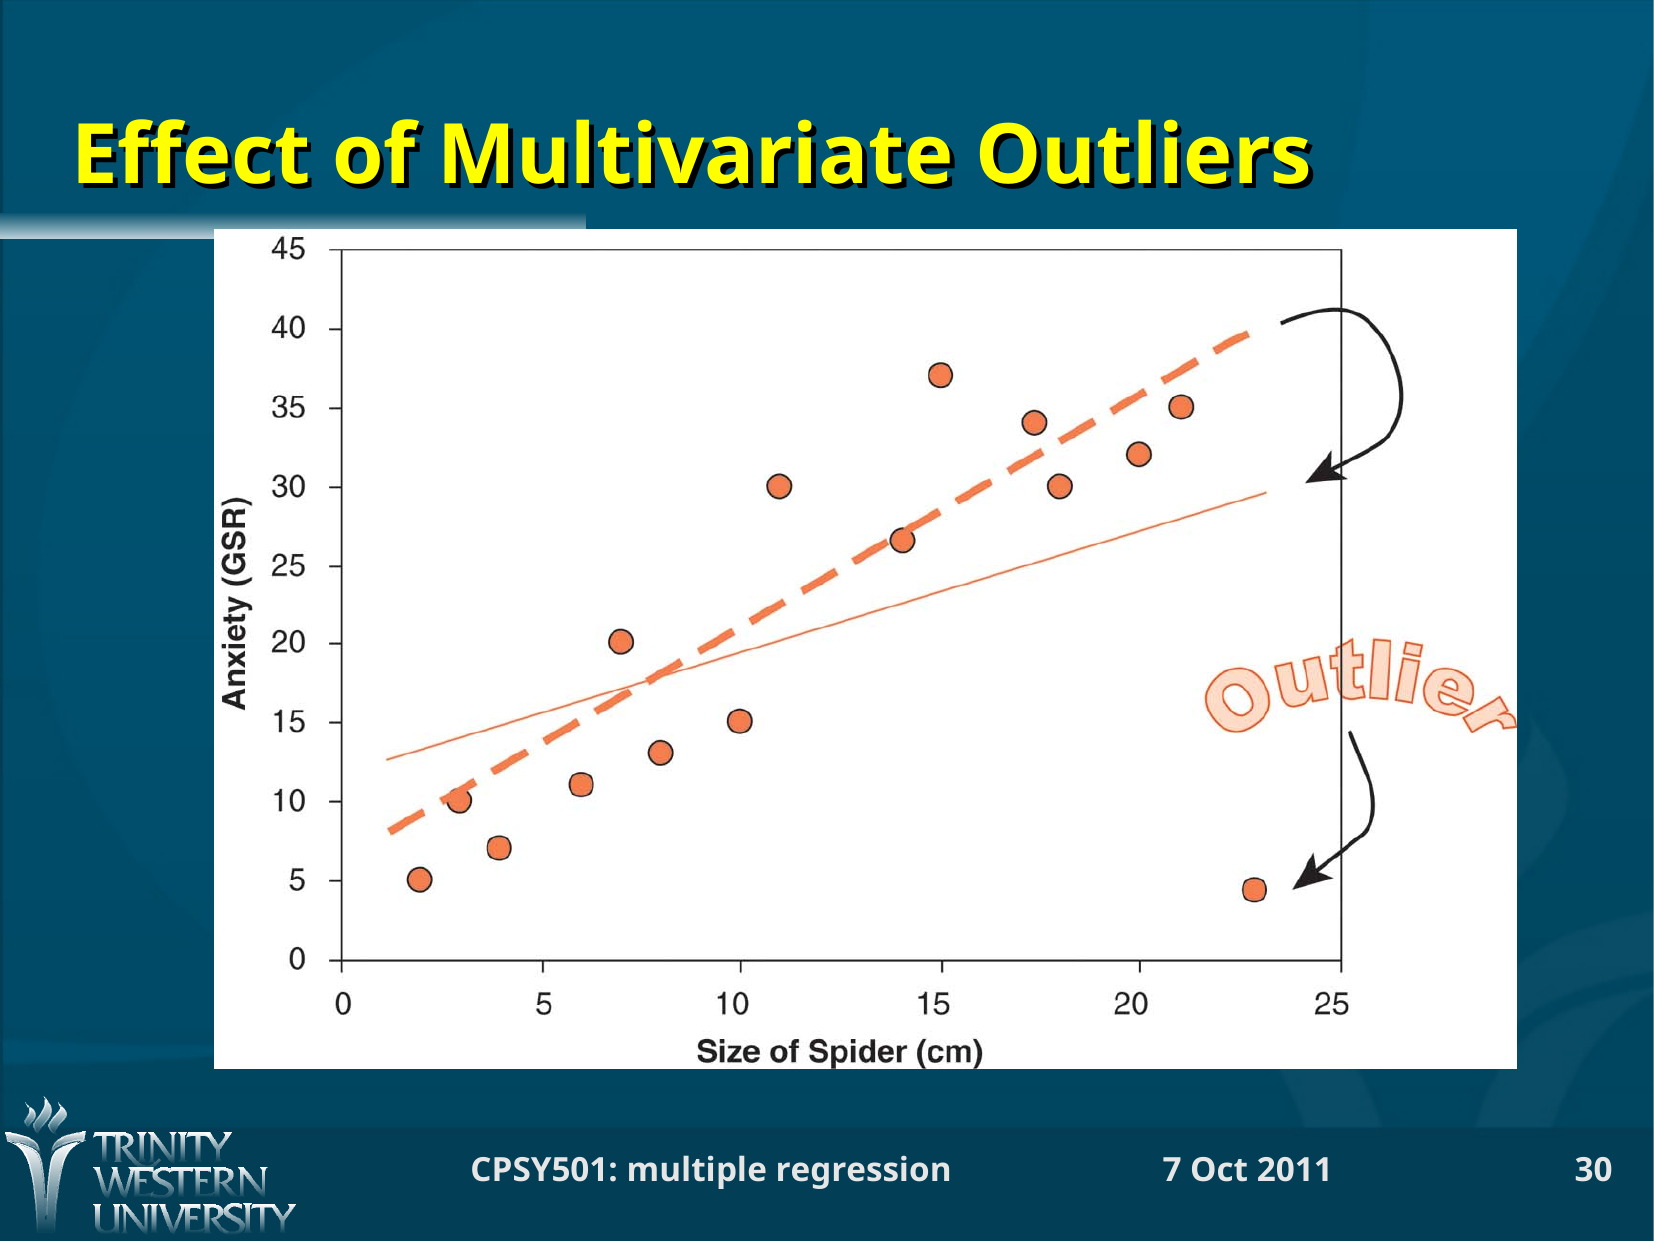

# Effect of Multivariate Outliers
CPSY501: multiple regression
7 Oct 2011
30